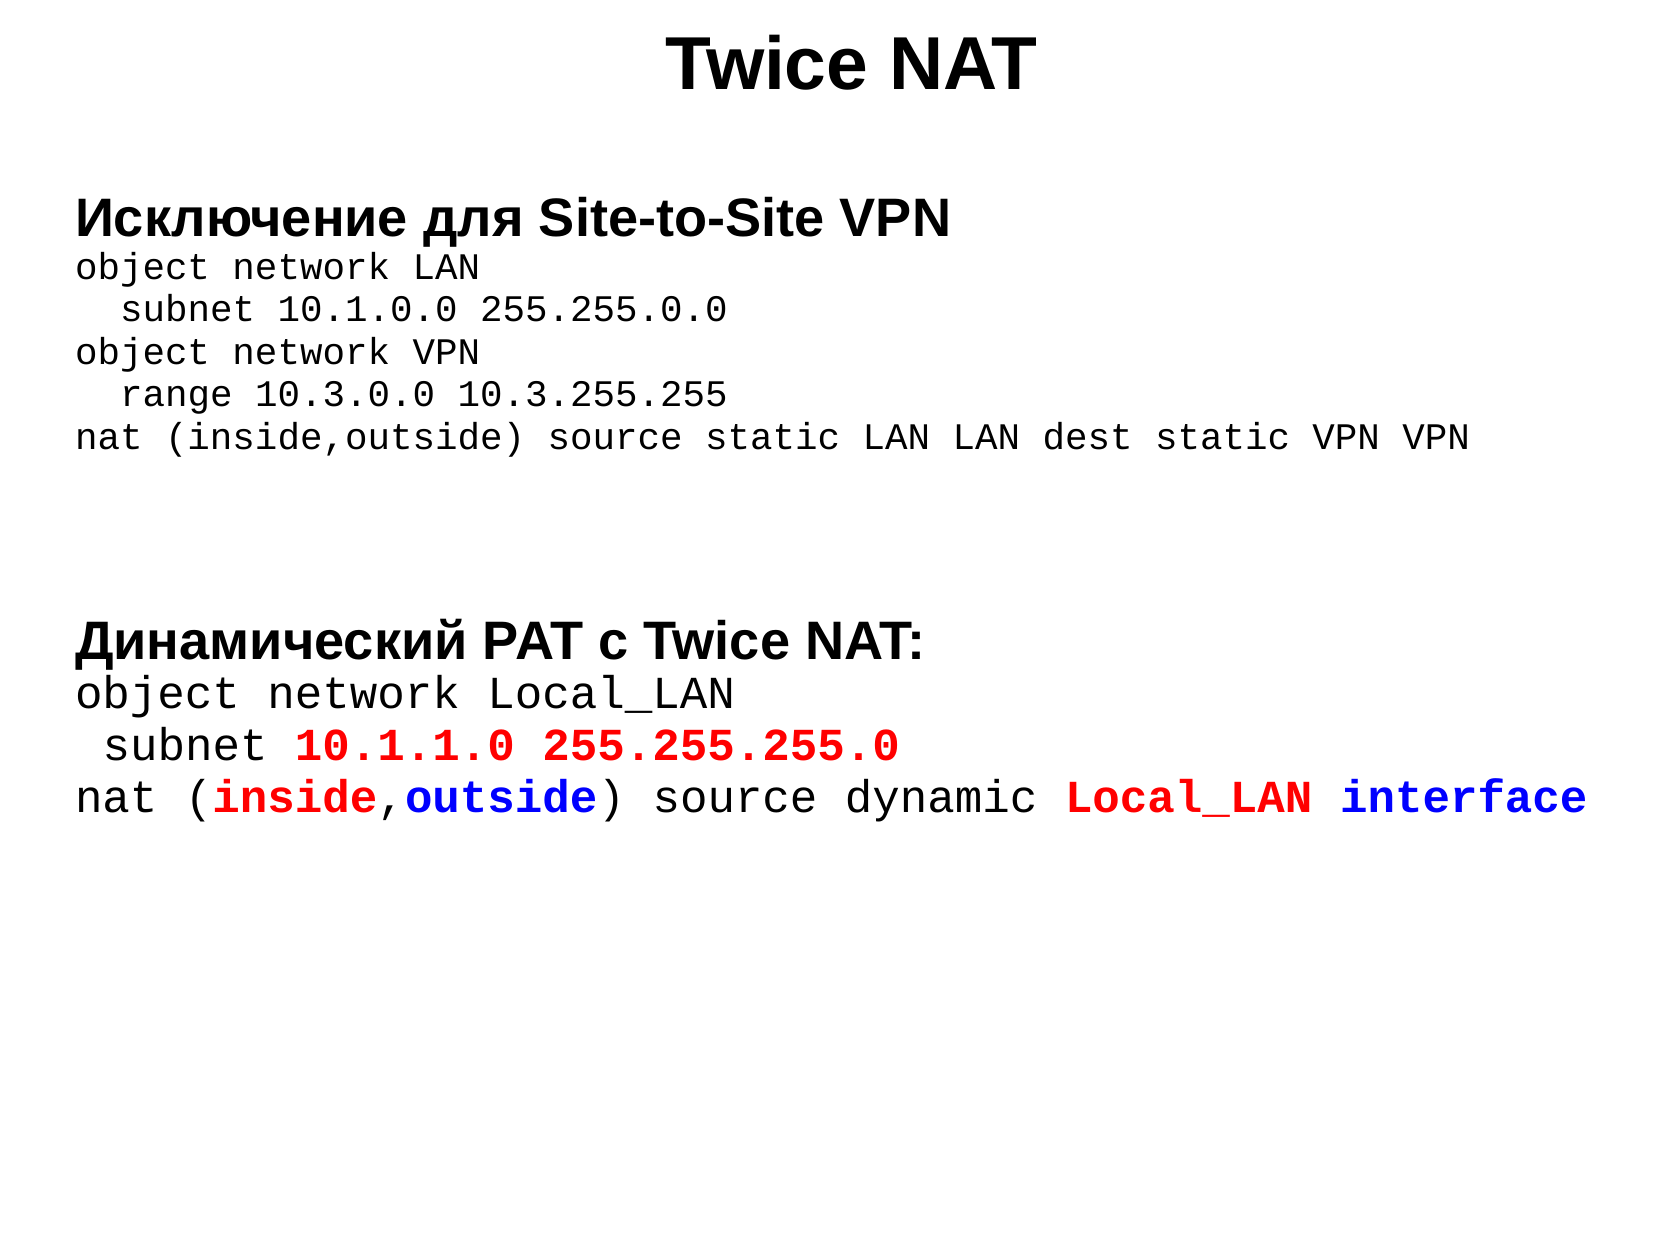

Twice NAT
# Исключение для Site-to-Site VPN
object network LAN
 subnet 10.1.0.0 255.255.0.0
object network VPN
 range 10.3.0.0 10.3.255.255
nat (inside,outside) source static LAN LAN dest static VPN VPN
Динамический PAT с Twice NAT:
object network Local_LAN
 subnet 10.1.1.0 255.255.255.0
nat (inside,outside) source dynamic Local_LAN interface